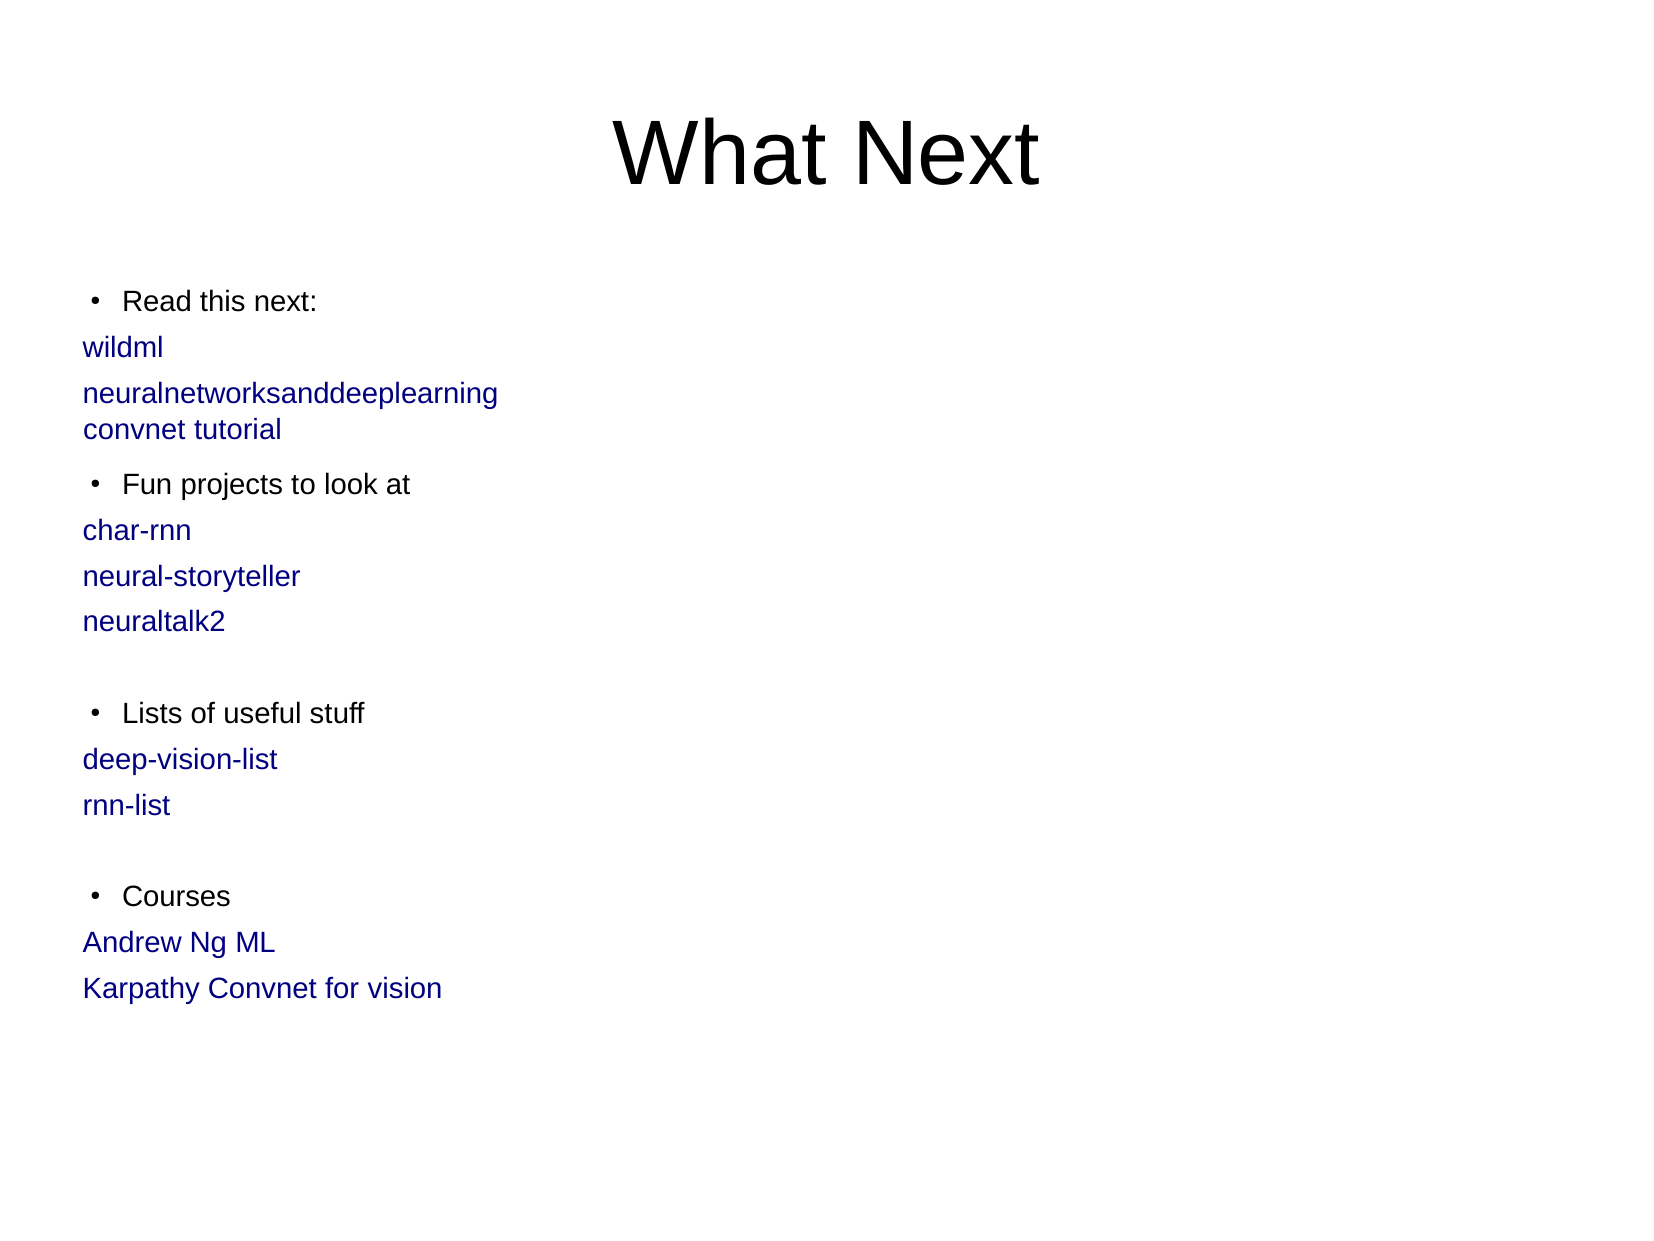

# What Next
 Read this next:
wildml
neuralnetworksanddeeplearning
 Fun projects to look at
char-rnn
neural-storyteller
neuraltalk2
 Lists of useful stuff
deep-vision-list
rnn-list
 Courses
Andrew Ng ML
Karpathy Convnet for vision
convnet tutorial